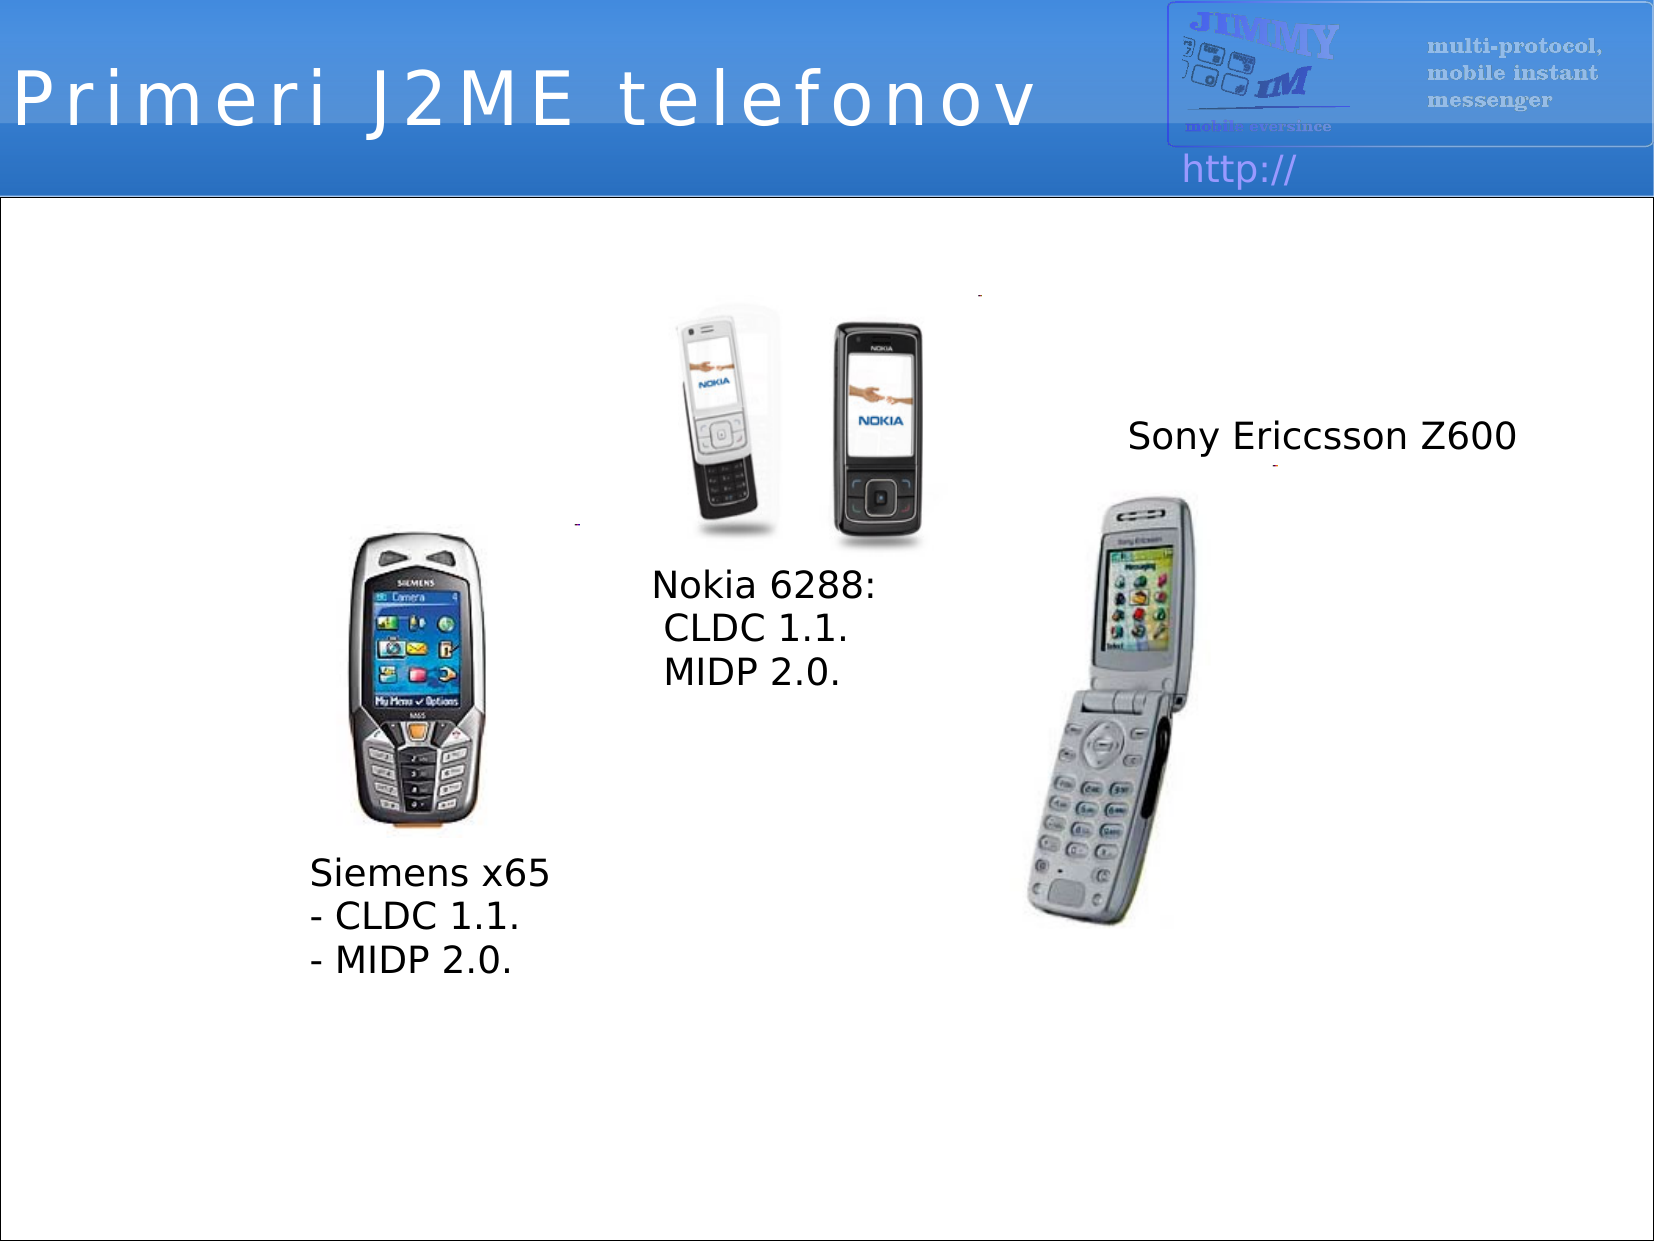

# Primeri J2ME telefonov
Sony Ericcsson Z600
Nokia 6288:
 CLDC 1.1.
 MIDP 2.0.
Siemens x65
- CLDC 1.1.
- MIDP 2.0.
12